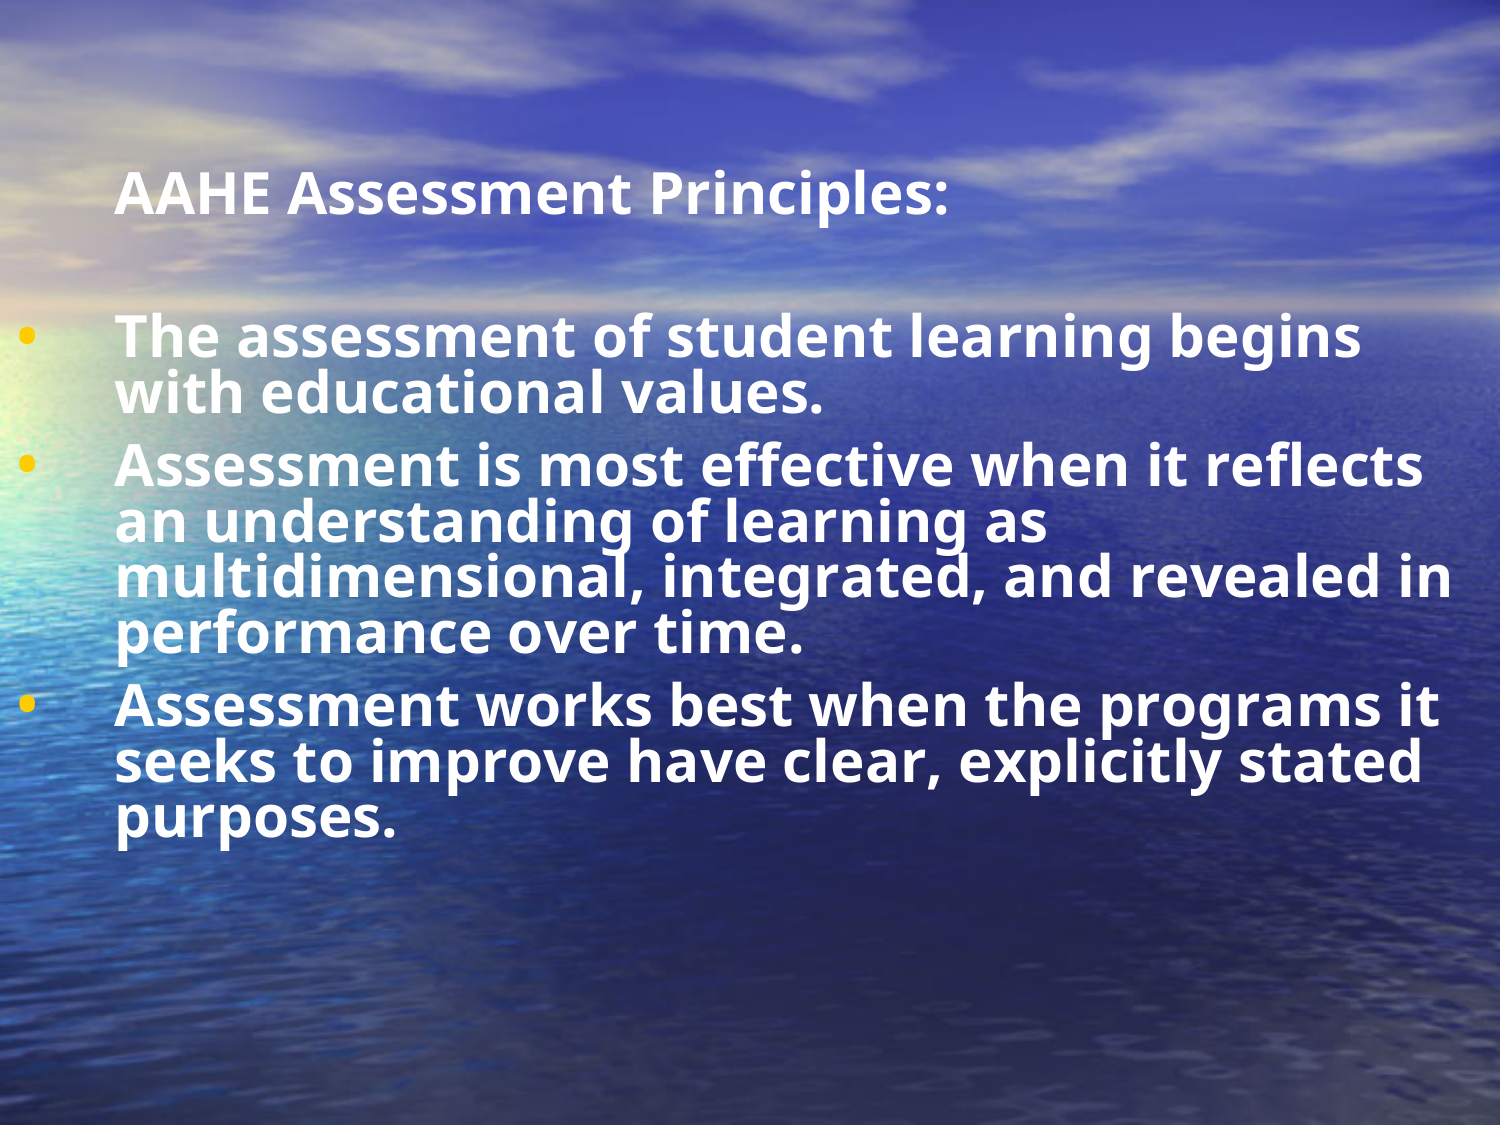

# AAHE Assessment Principles:
The assessment of student learning begins with educational values.
Assessment is most effective when it reflects an understanding of learning as multidimensional, integrated, and revealed in performance over time.
Assessment works best when the programs it seeks to improve have clear, explicitly stated purposes.